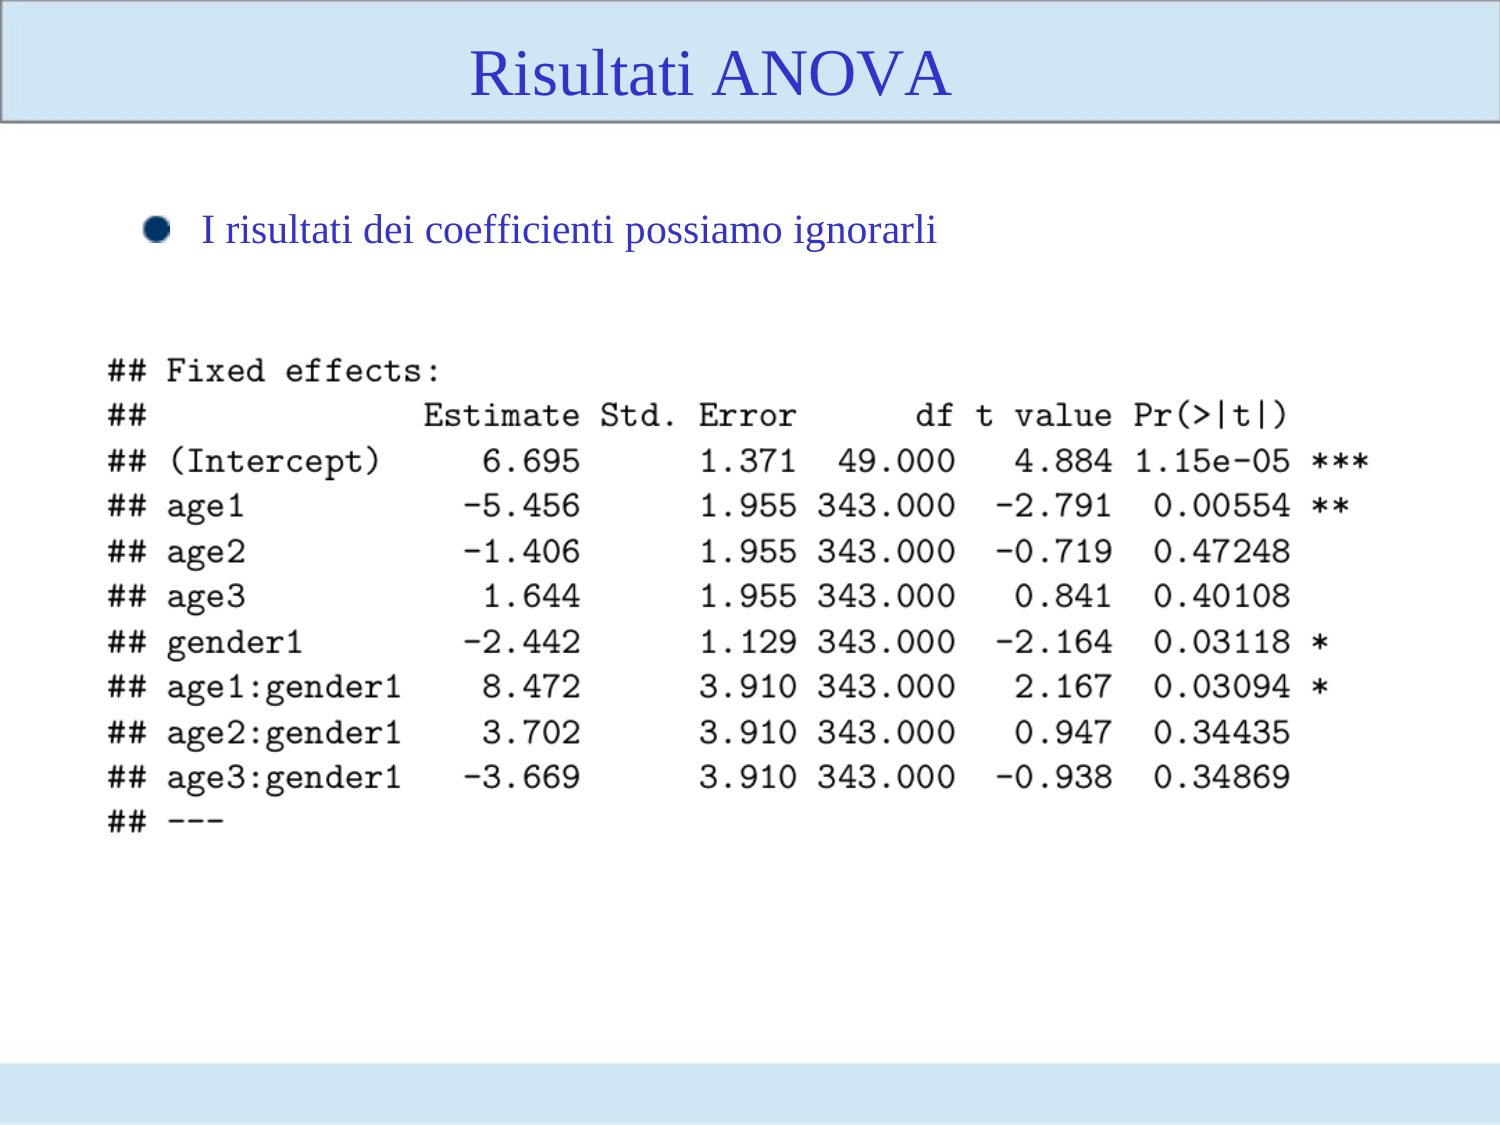

# Risultati ANOVA
I risultati dei coefficienti possiamo ignorarli